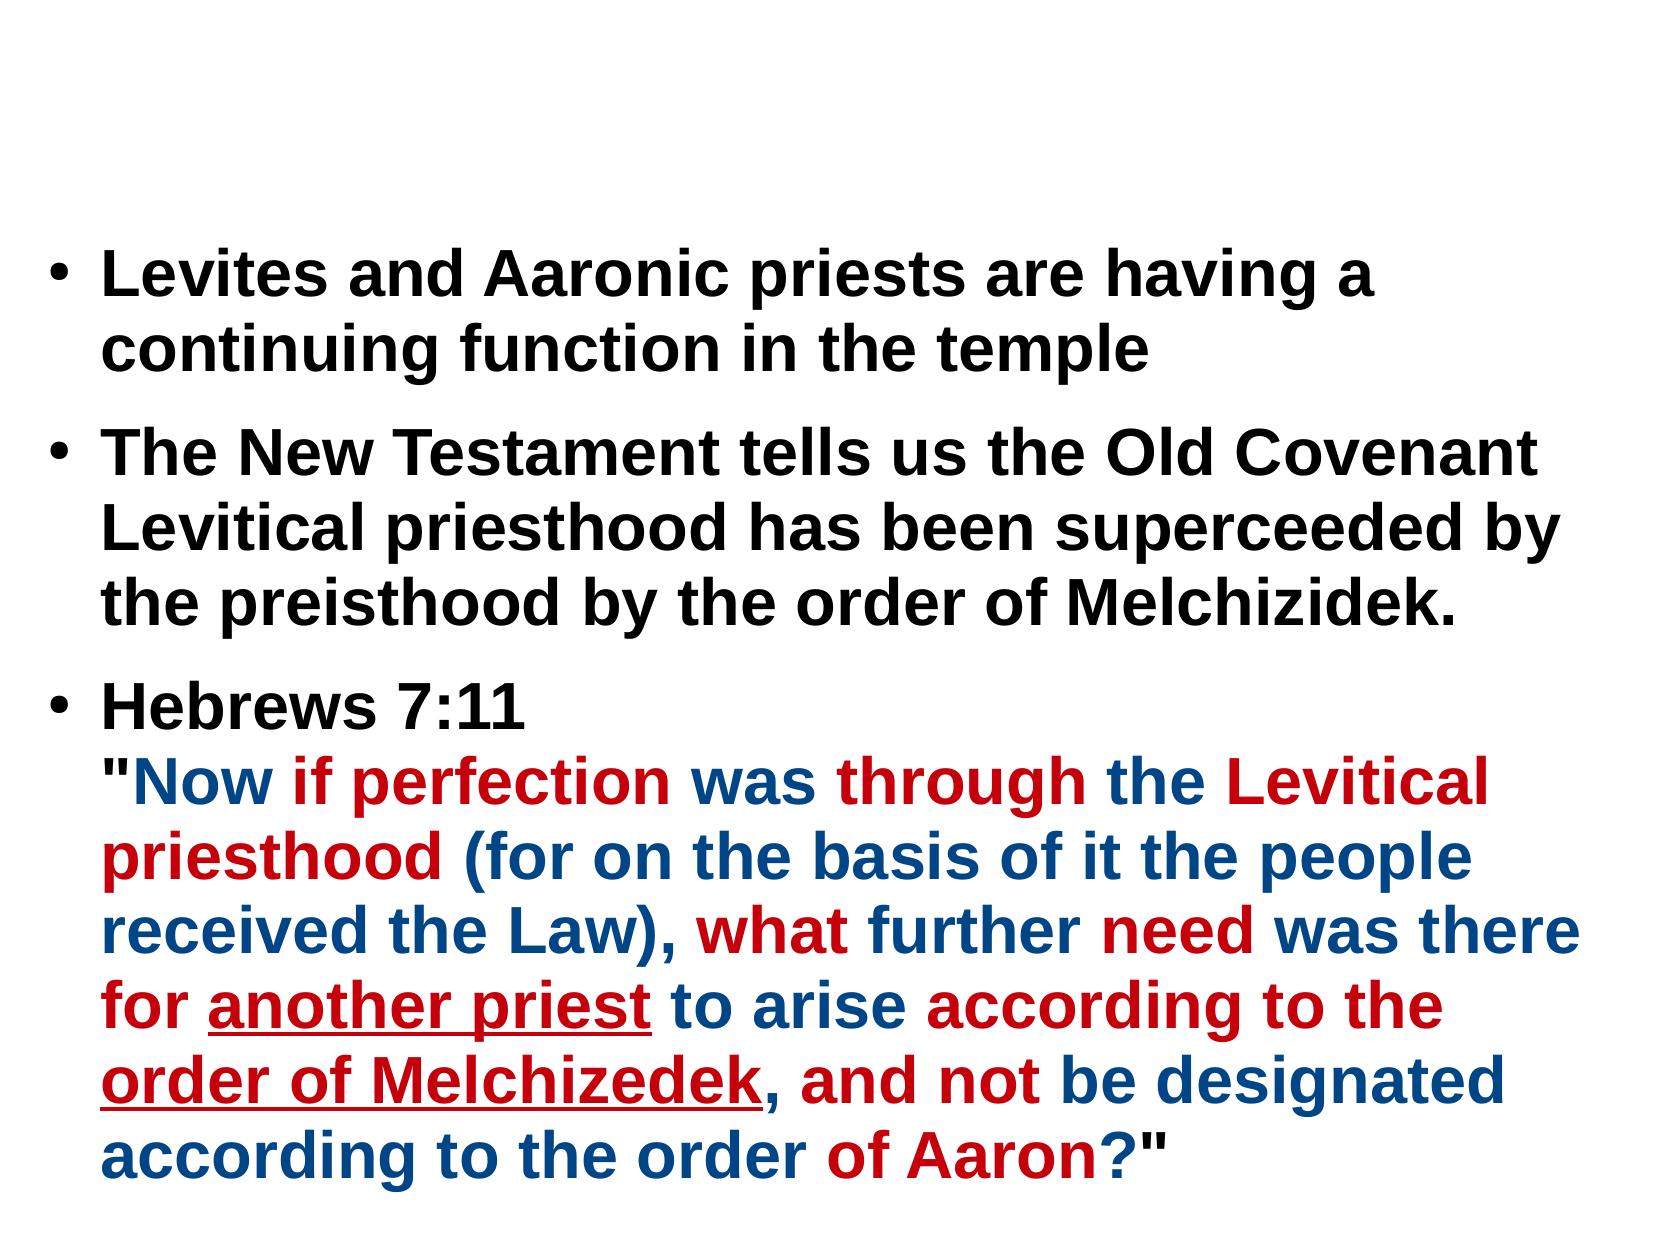

#
Levites and Aaronic priests are having a continuing function in the temple
The New Testament tells us the Old Covenant Levitical priesthood has been superceeded by the preisthood by the order of Melchizidek.
Hebrews 7:11
"Now if perfection was through the Levitical priesthood (for on the basis of it the people received the Law), what further need was there for another priest to arise according to the order of Melchizedek, and not be designated according to the order of Aaron?"